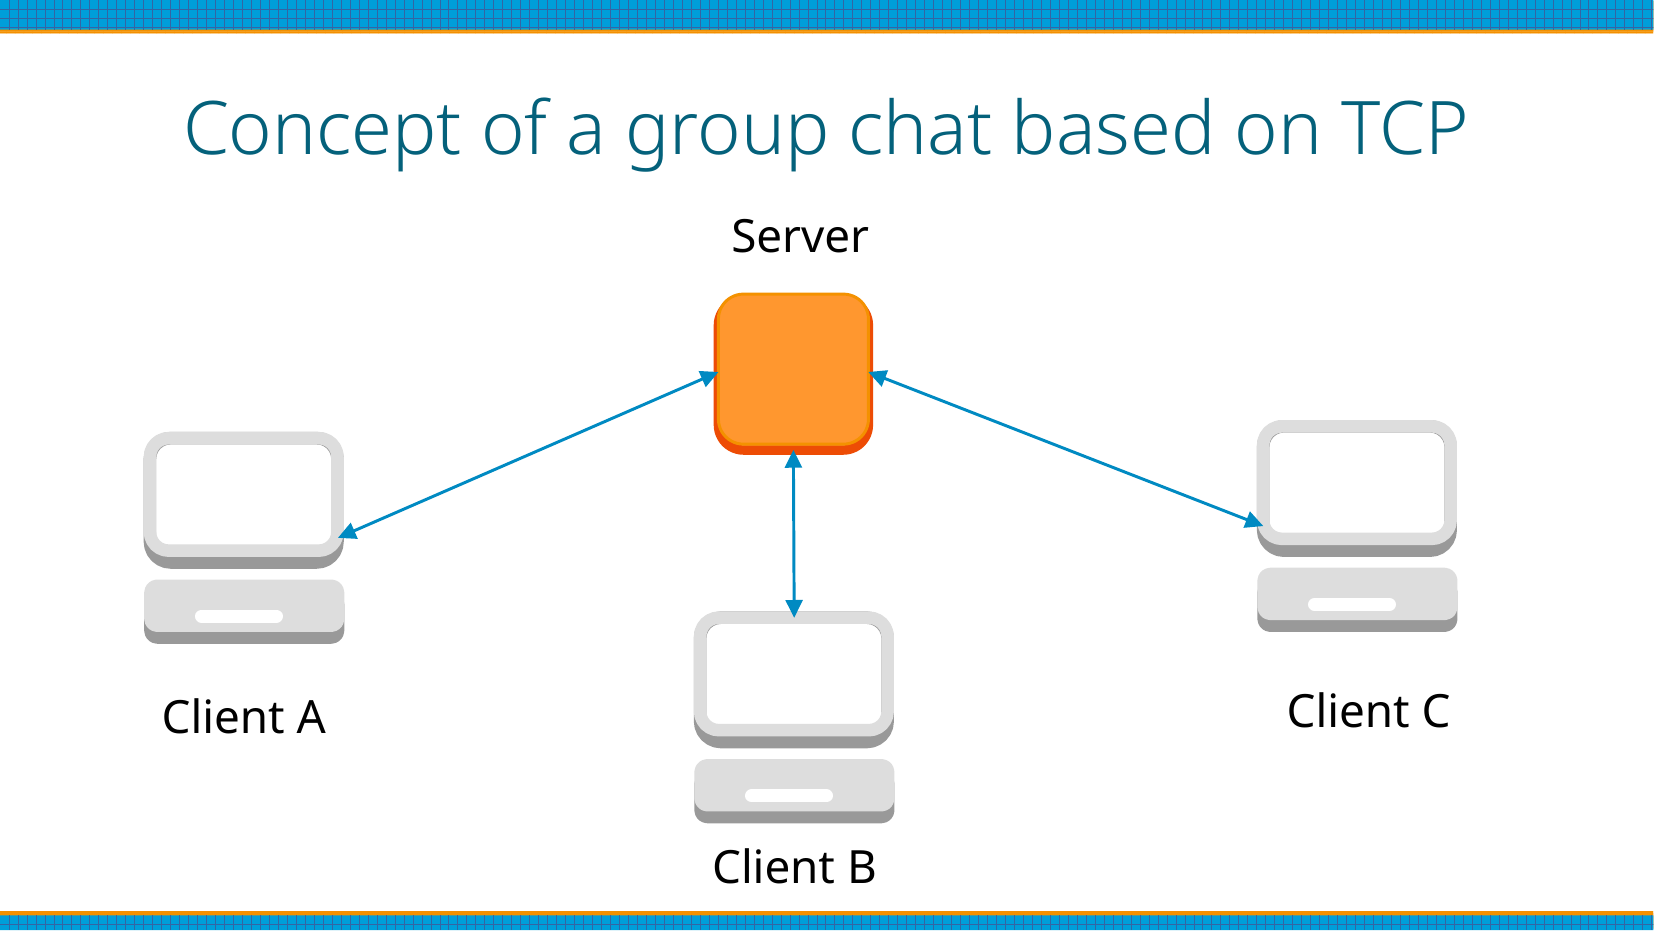

# Concept of a group chat based on TCP
Server
Client C
Client A
Client B